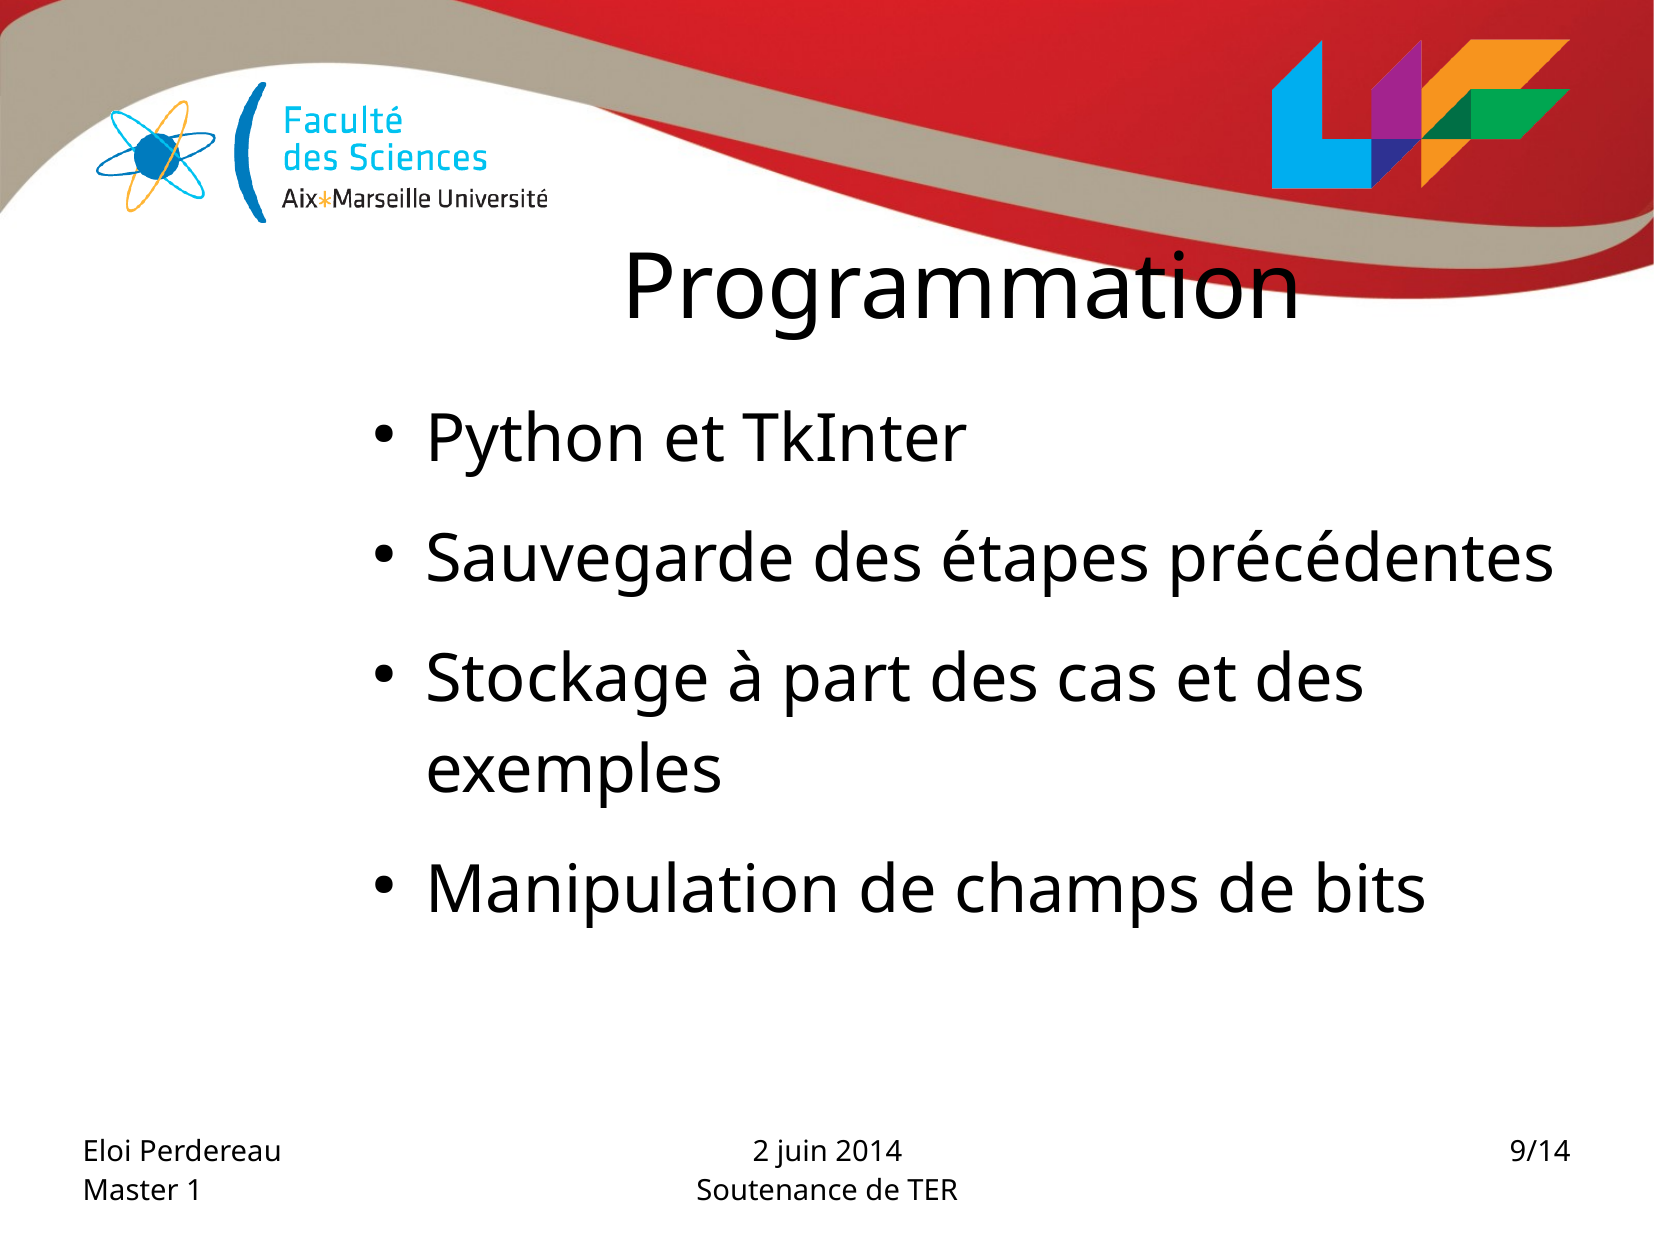

# Programmation
Python et TkInter
Sauvegarde des étapes précédentes
Stockage à part des cas et des exemples
Manipulation de champs de bits
9